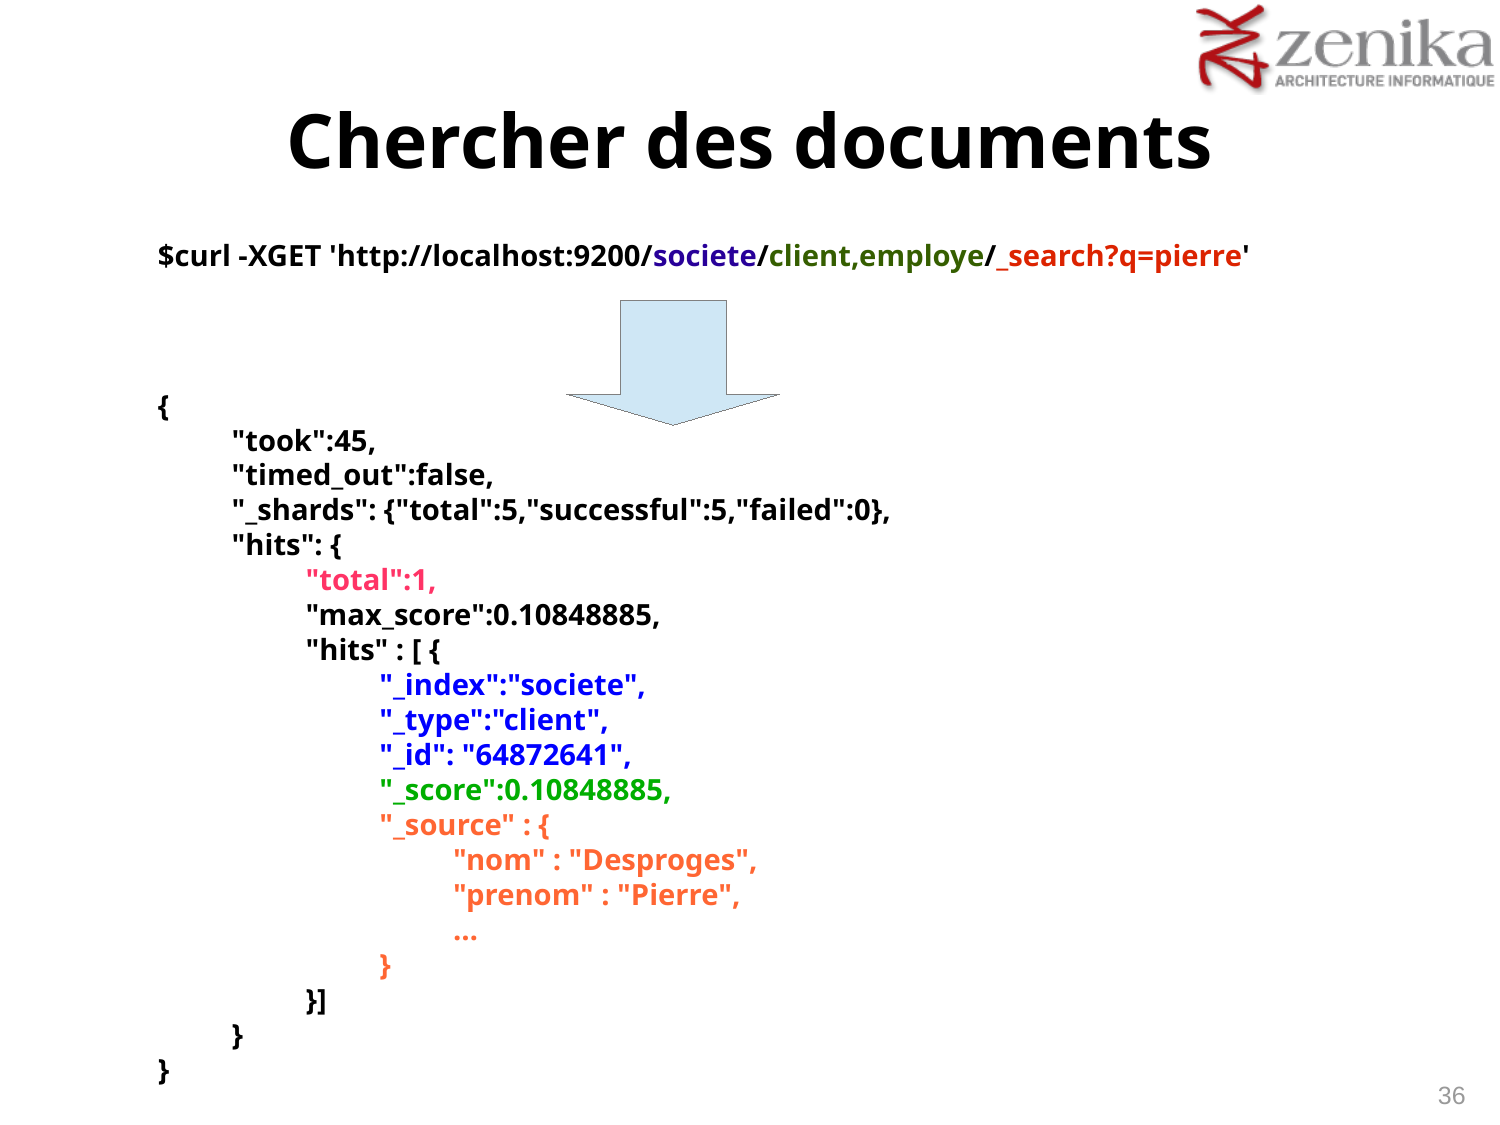

Chercher des documents
$curl -XGET 'http://localhost:9200/societe/client,employe/_search?q=pierre'
{
	"took":45,
	"timed_out":false,
	"_shards": {"total":5,"successful":5,"failed":0},
	"hits": {
		"total":1,
		"max_score":0.10848885,
		"hits" : [ {
			"_index":"societe",
			"_type":"client",
			"_id": "64872641",
			"_score":0.10848885,
			"_source" : {
				"nom" : "Desproges",
				"prenom" : "Pierre",
				…
			}
		}]
	}
}